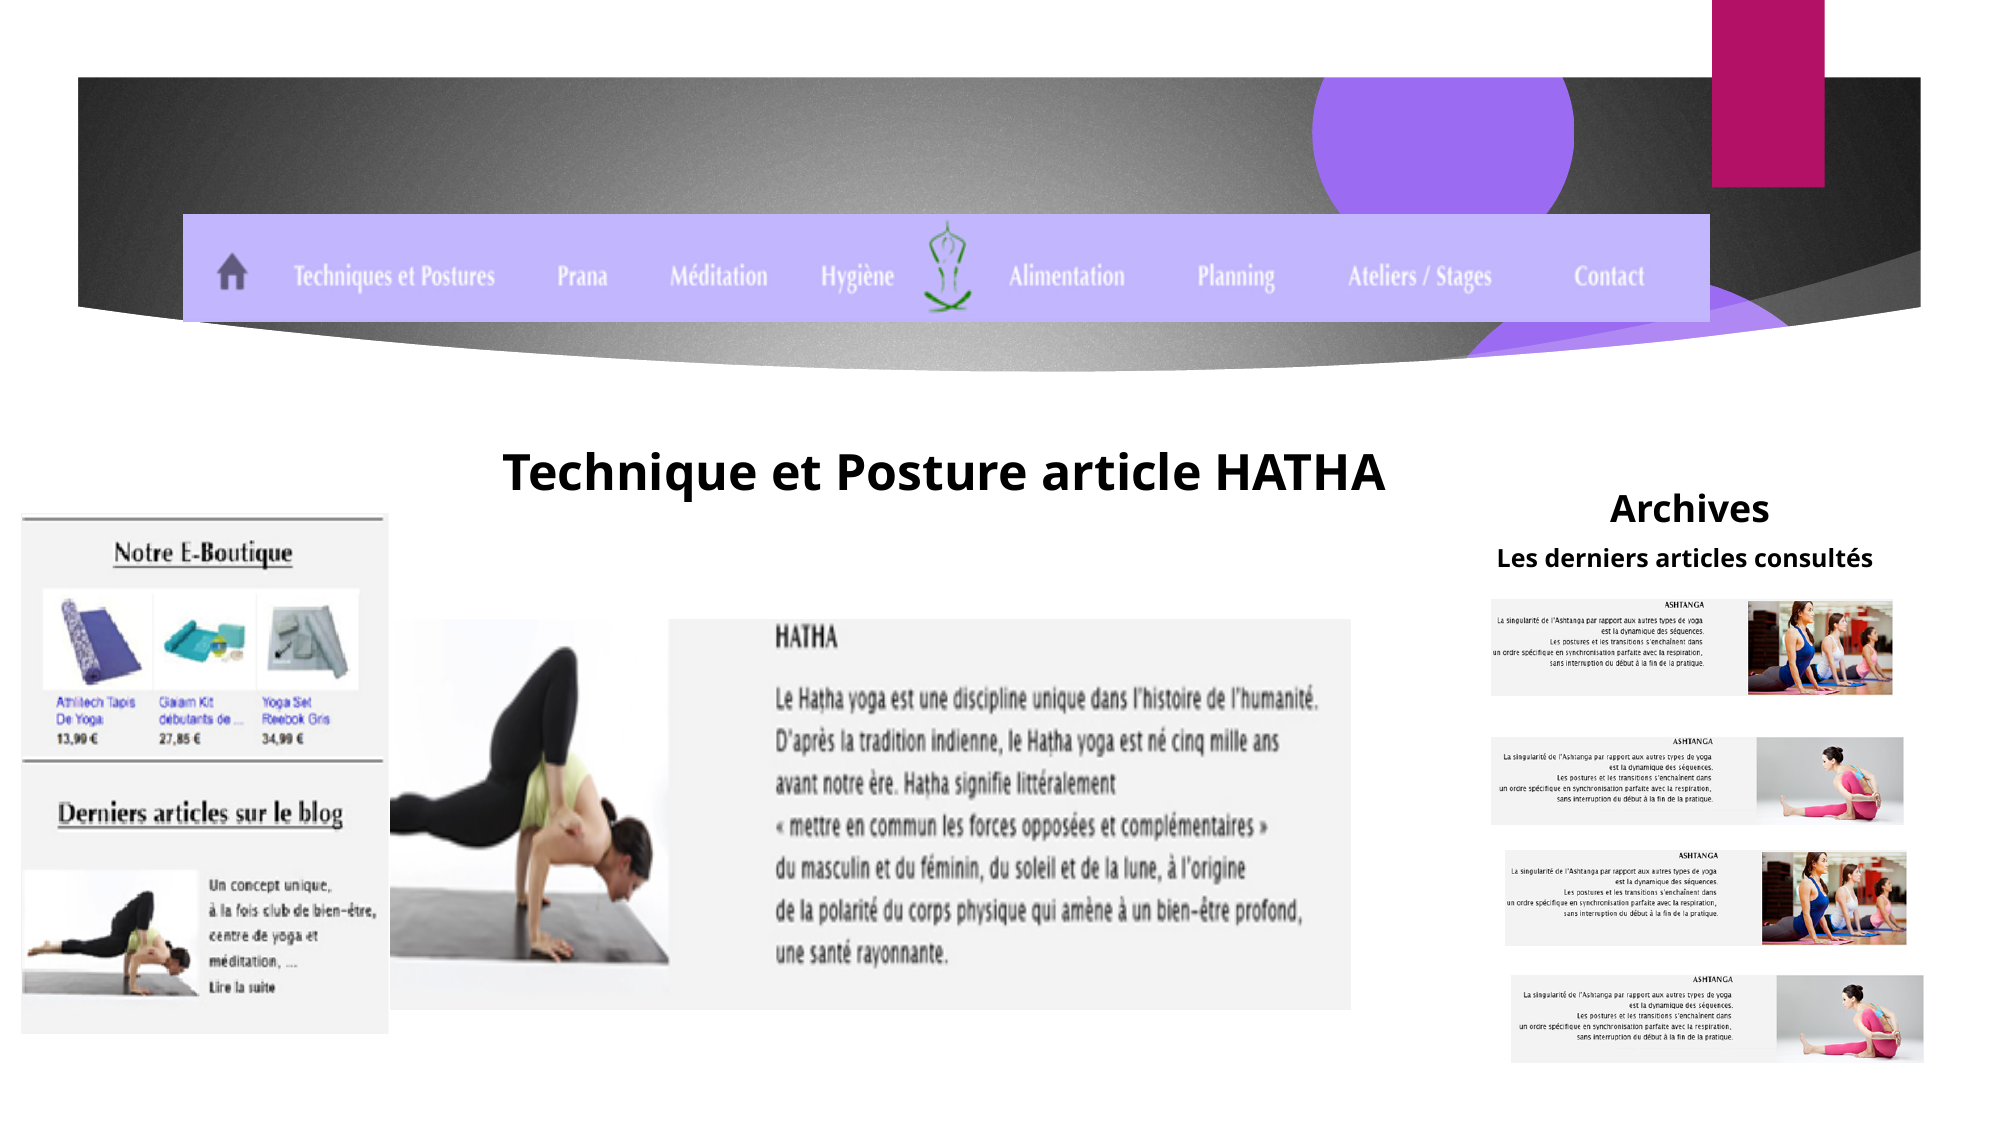

Technique et Posture article HATHA
Archives
Les derniers articles consultés